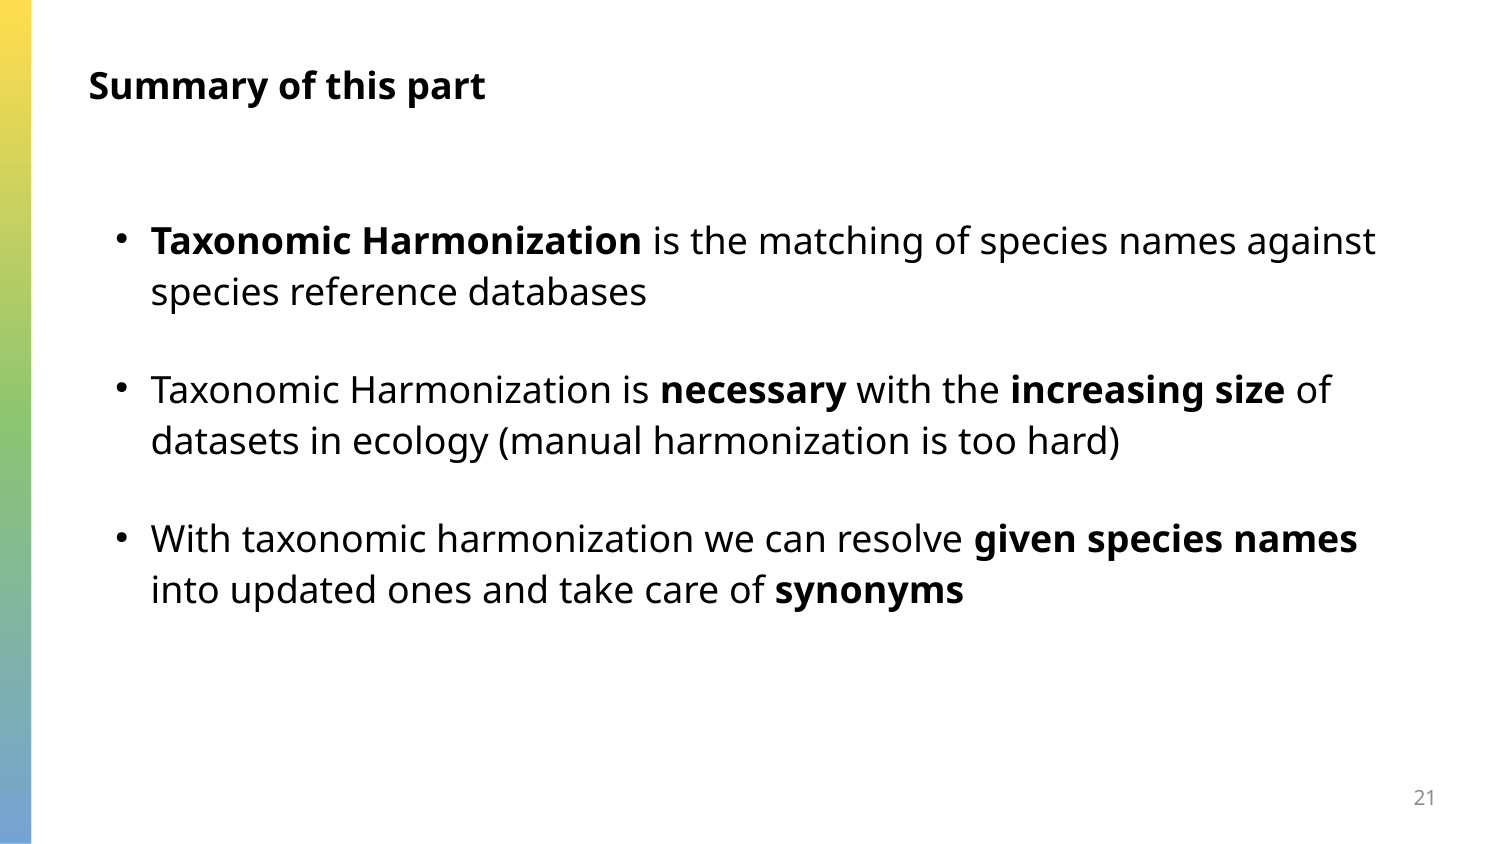

# Summary of this part
Taxonomic Harmonization is the matching of species names against species reference databases
Taxonomic Harmonization is necessary with the increasing size of datasets in ecology (manual harmonization is too hard)
With taxonomic harmonization we can resolve given species names into updated ones and take care of synonyms
21